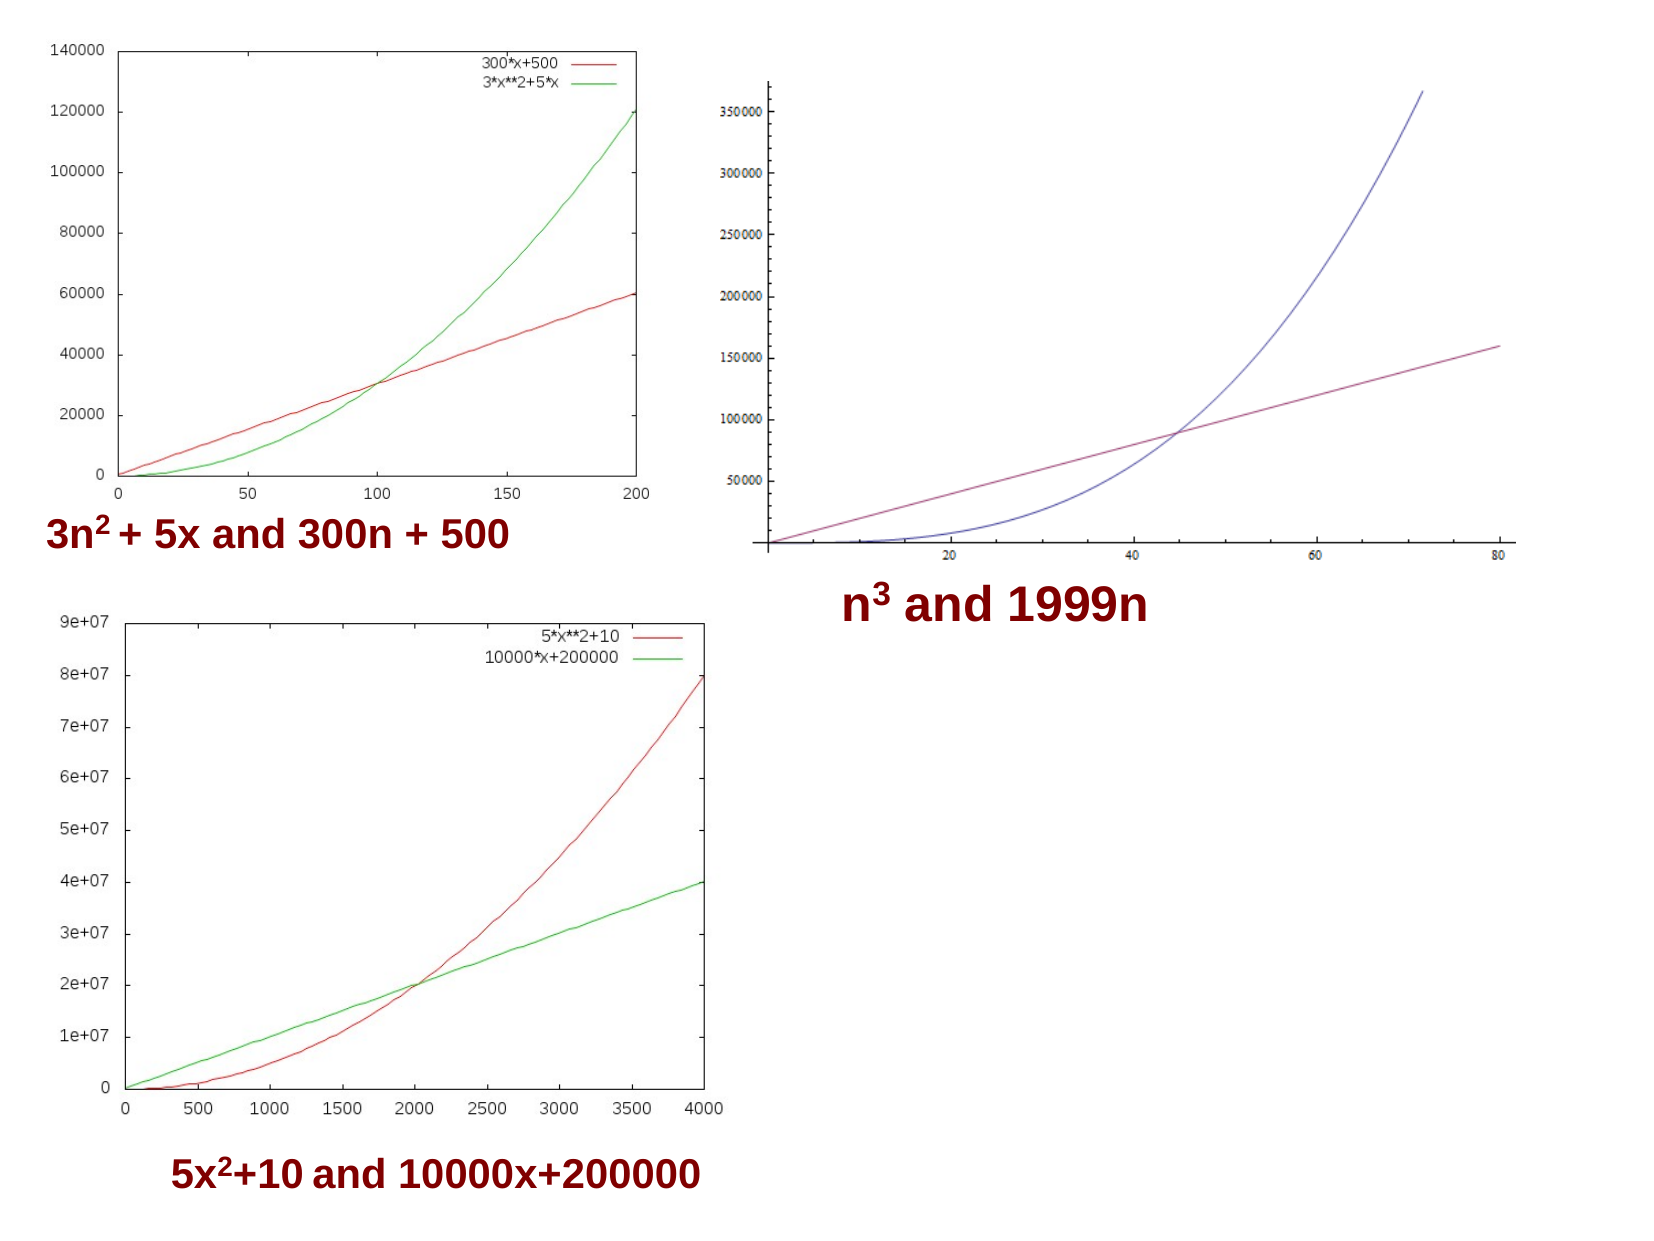

3n2 + 5x and 300n + 500
n3 and 1999n
5x2+10 and 10000x+200000